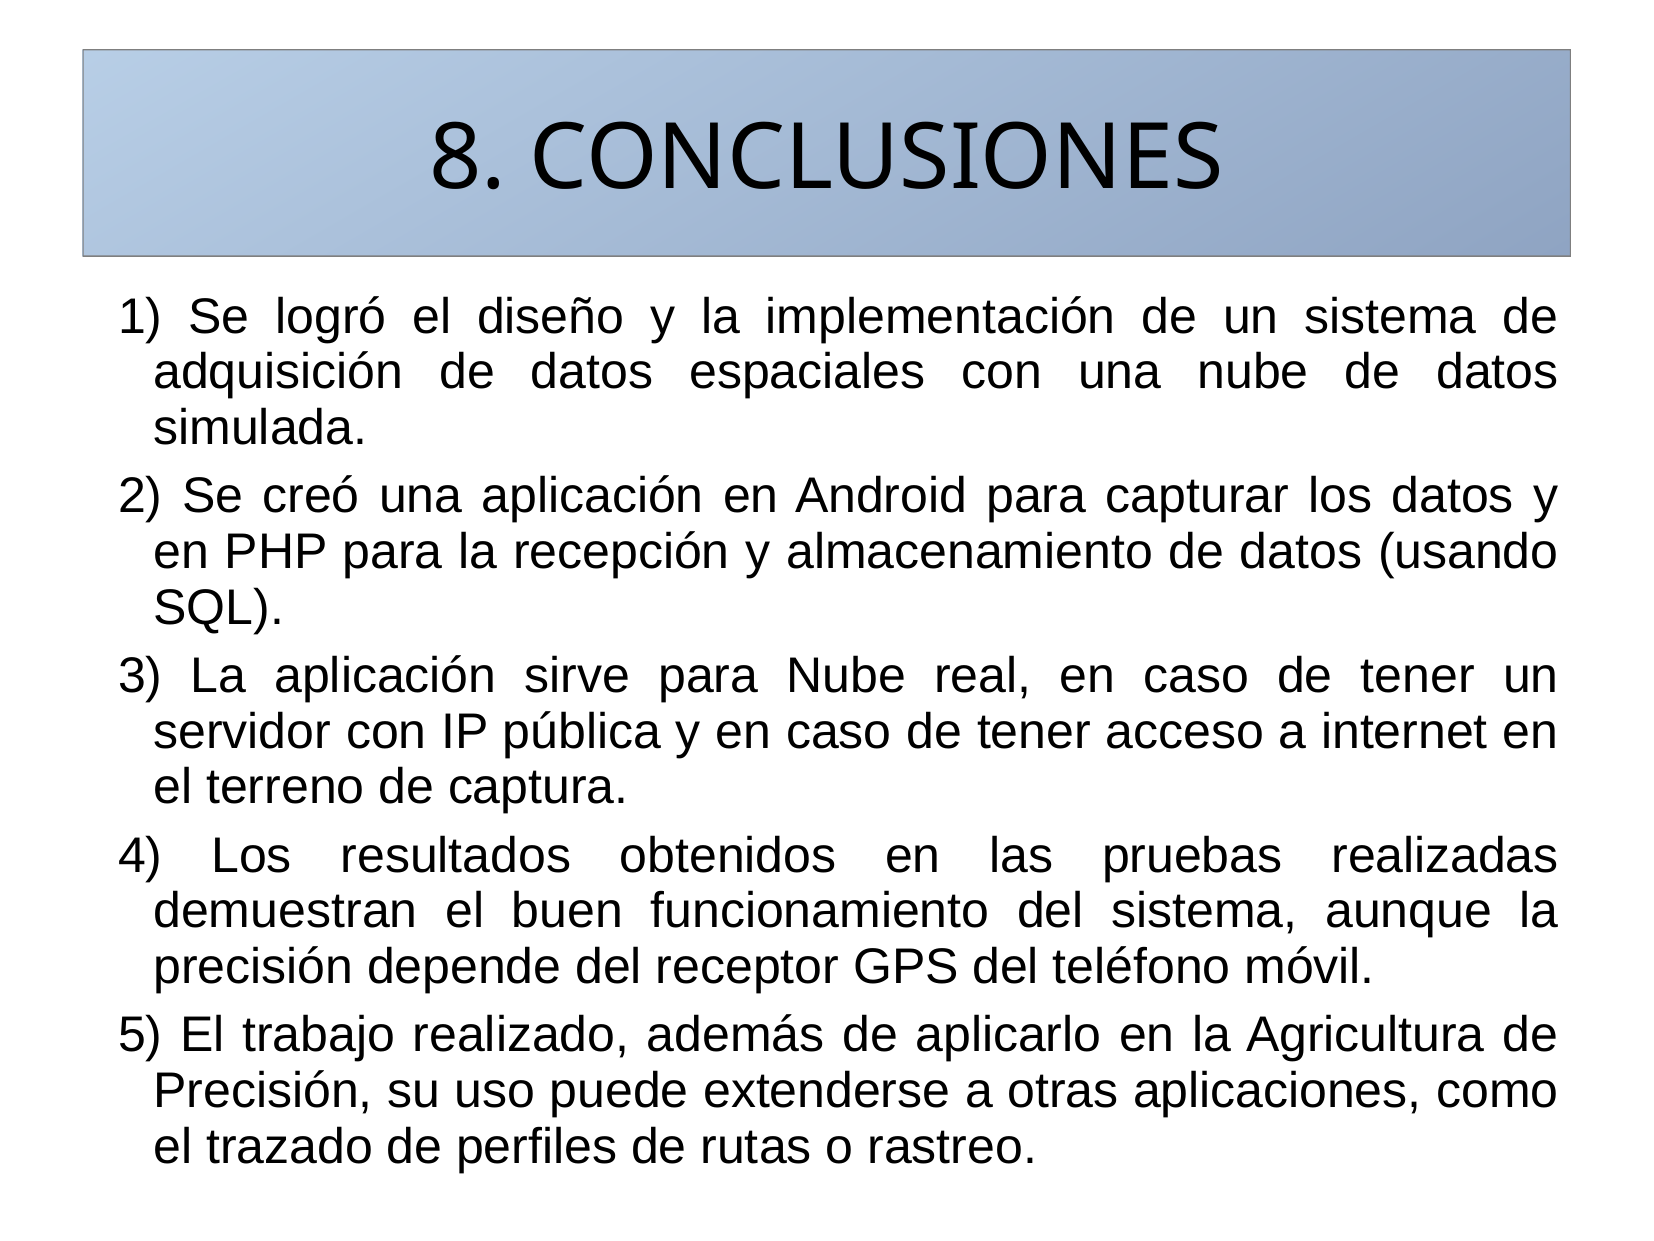

# 8. CONCLUSIONES
 Se logró el diseño y la implementación de un sistema de adquisición de datos espaciales con una nube de datos simulada.
 Se creó una aplicación en Android para capturar los datos y en PHP para la recepción y almacenamiento de datos (usando SQL).
 La aplicación sirve para Nube real, en caso de tener un servidor con IP pública y en caso de tener acceso a internet en el terreno de captura.
 Los resultados obtenidos en las pruebas realizadas demuestran el buen funcionamiento del sistema, aunque la precisión depende del receptor GPS del teléfono móvil.
 El trabajo realizado, además de aplicarlo en la Agricultura de Precisión, su uso puede extenderse a otras aplicaciones, como el trazado de perfiles de rutas o rastreo.